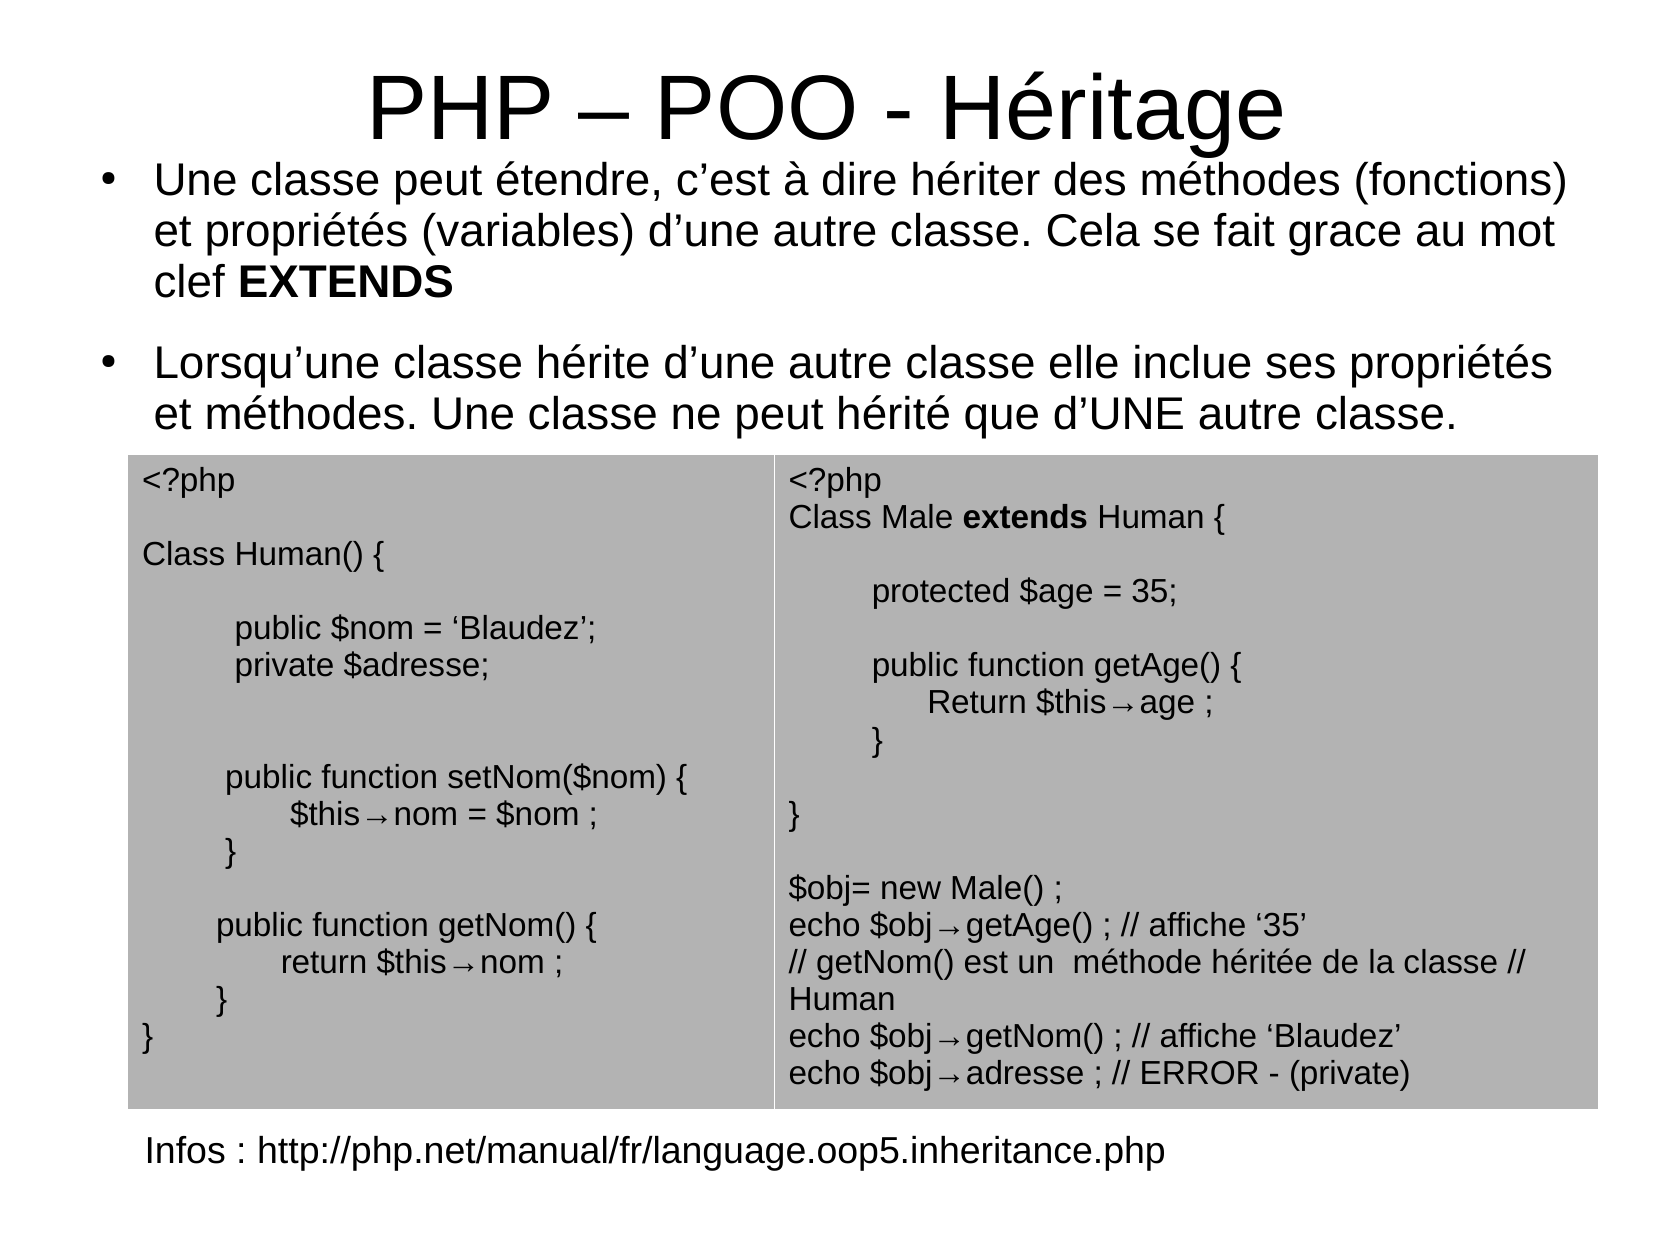

# PHP – POO - Héritage
Une classe peut étendre, c’est à dire hériter des méthodes (fonctions) et propriétés (variables) d’une autre classe. Cela se fait grace au mot clef EXTENDS
Lorsqu’une classe hérite d’une autre classe elle inclue ses propriétés et méthodes. Une classe ne peut hérité que d’UNE autre classe.
| <?php Class Human() { public $nom = ‘Blaudez’; private $adresse; public function setNom($nom) { $this→nom = $nom ; } public function getNom() { return $this→nom ; } } | <?php Class Male extends Human { protected $age = 35; public function getAge() { Return $this→age ; } } $obj= new Male() ; echo $obj→getAge() ; // affiche ‘35’ // getNom() est un méthode héritée de la classe // Human echo $obj→getNom() ; // affiche ‘Blaudez’ echo $obj→adresse ; // ERROR - (private) |
| --- | --- |
Infos : http://php.net/manual/fr/language.oop5.inheritance.php